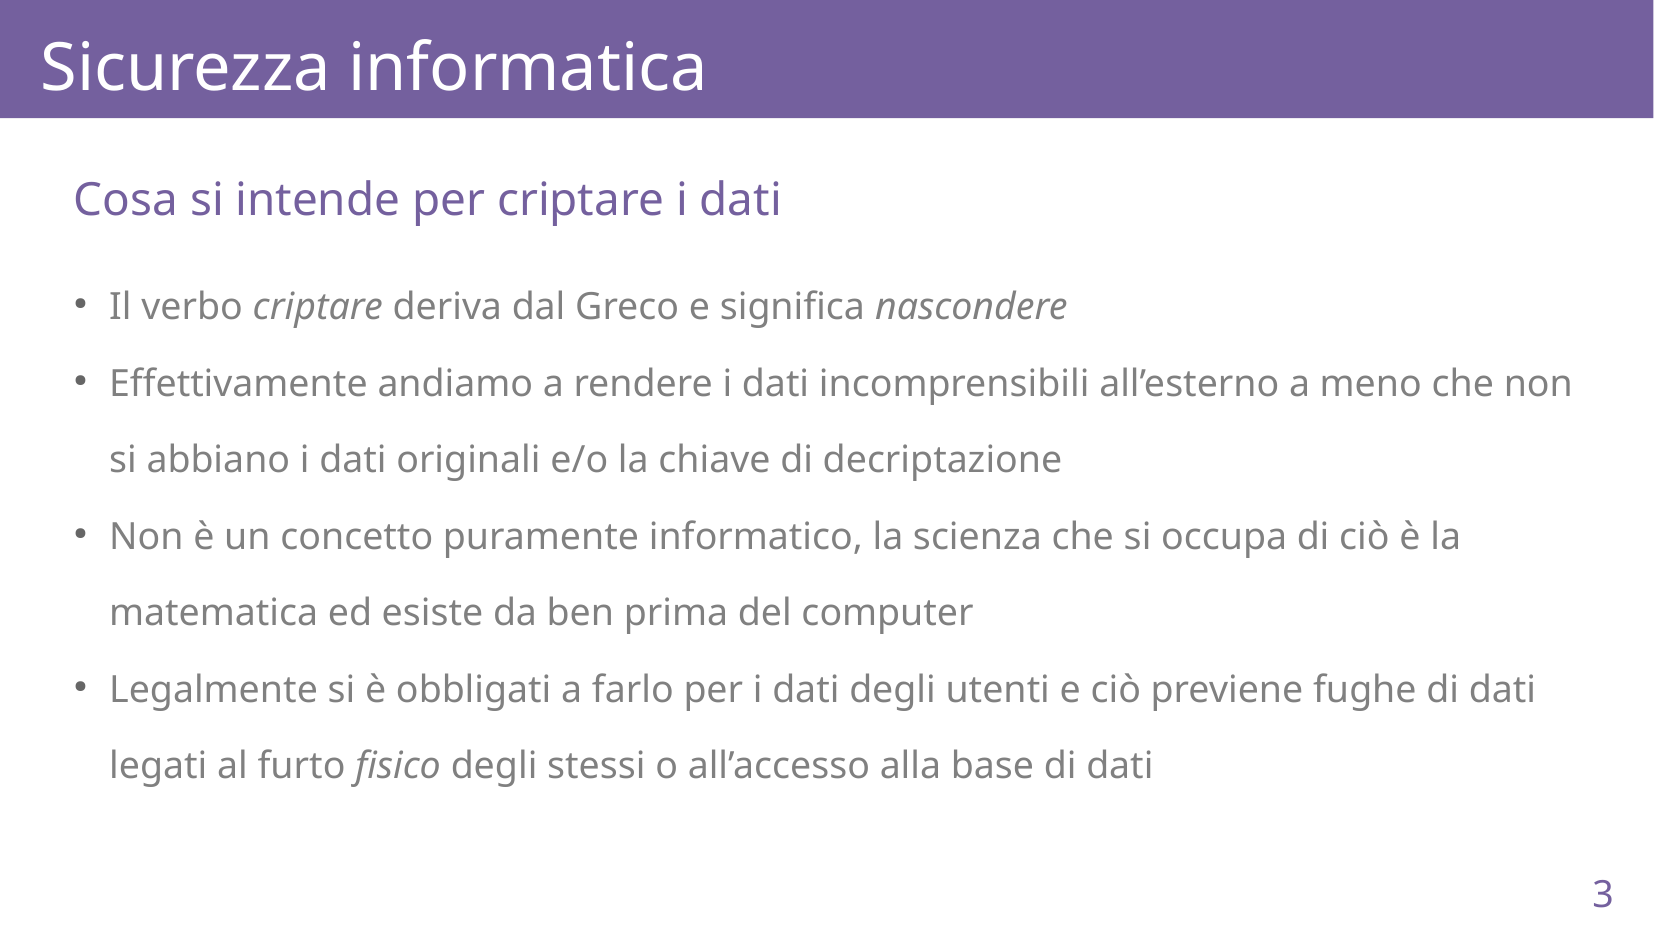

Sicurezza informatica
Cosa si intende per criptare i dati
Il verbo criptare deriva dal Greco e significa nascondere
Effettivamente andiamo a rendere i dati incomprensibili all’esterno a meno che non
si abbiano i dati originali e/o la chiave di decriptazione
Non è un concetto puramente informatico, la scienza che si occupa di ciò è la
matematica ed esiste da ben prima del computer
Legalmente si è obbligati a farlo per i dati degli utenti e ciò previene fughe di dati
legati al furto fisico degli stessi o all’accesso alla base di dati